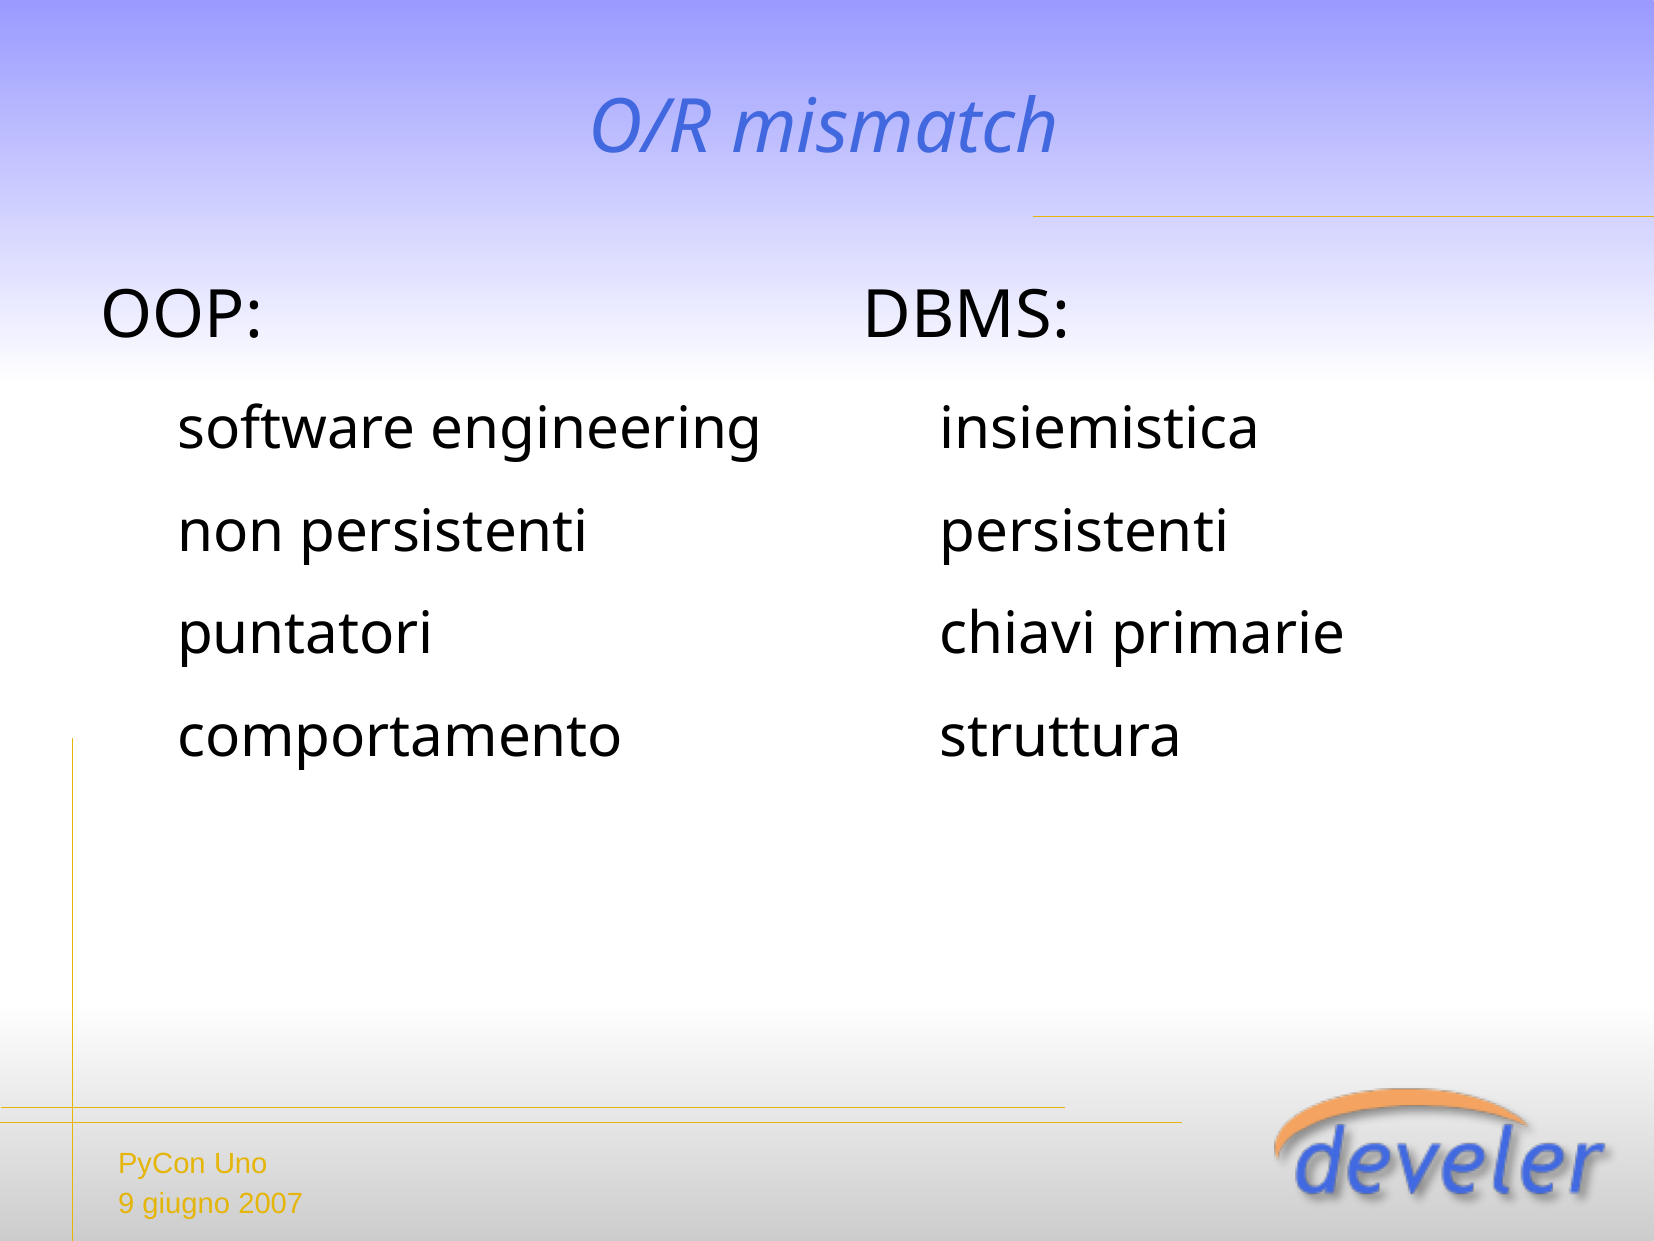

# O/R mismatch
OOP:
software engineering
non persistenti
puntatori
comportamento
DBMS:
insiemistica
persistenti
chiavi primarie
struttura
PyCon Uno
9 giugno 2007